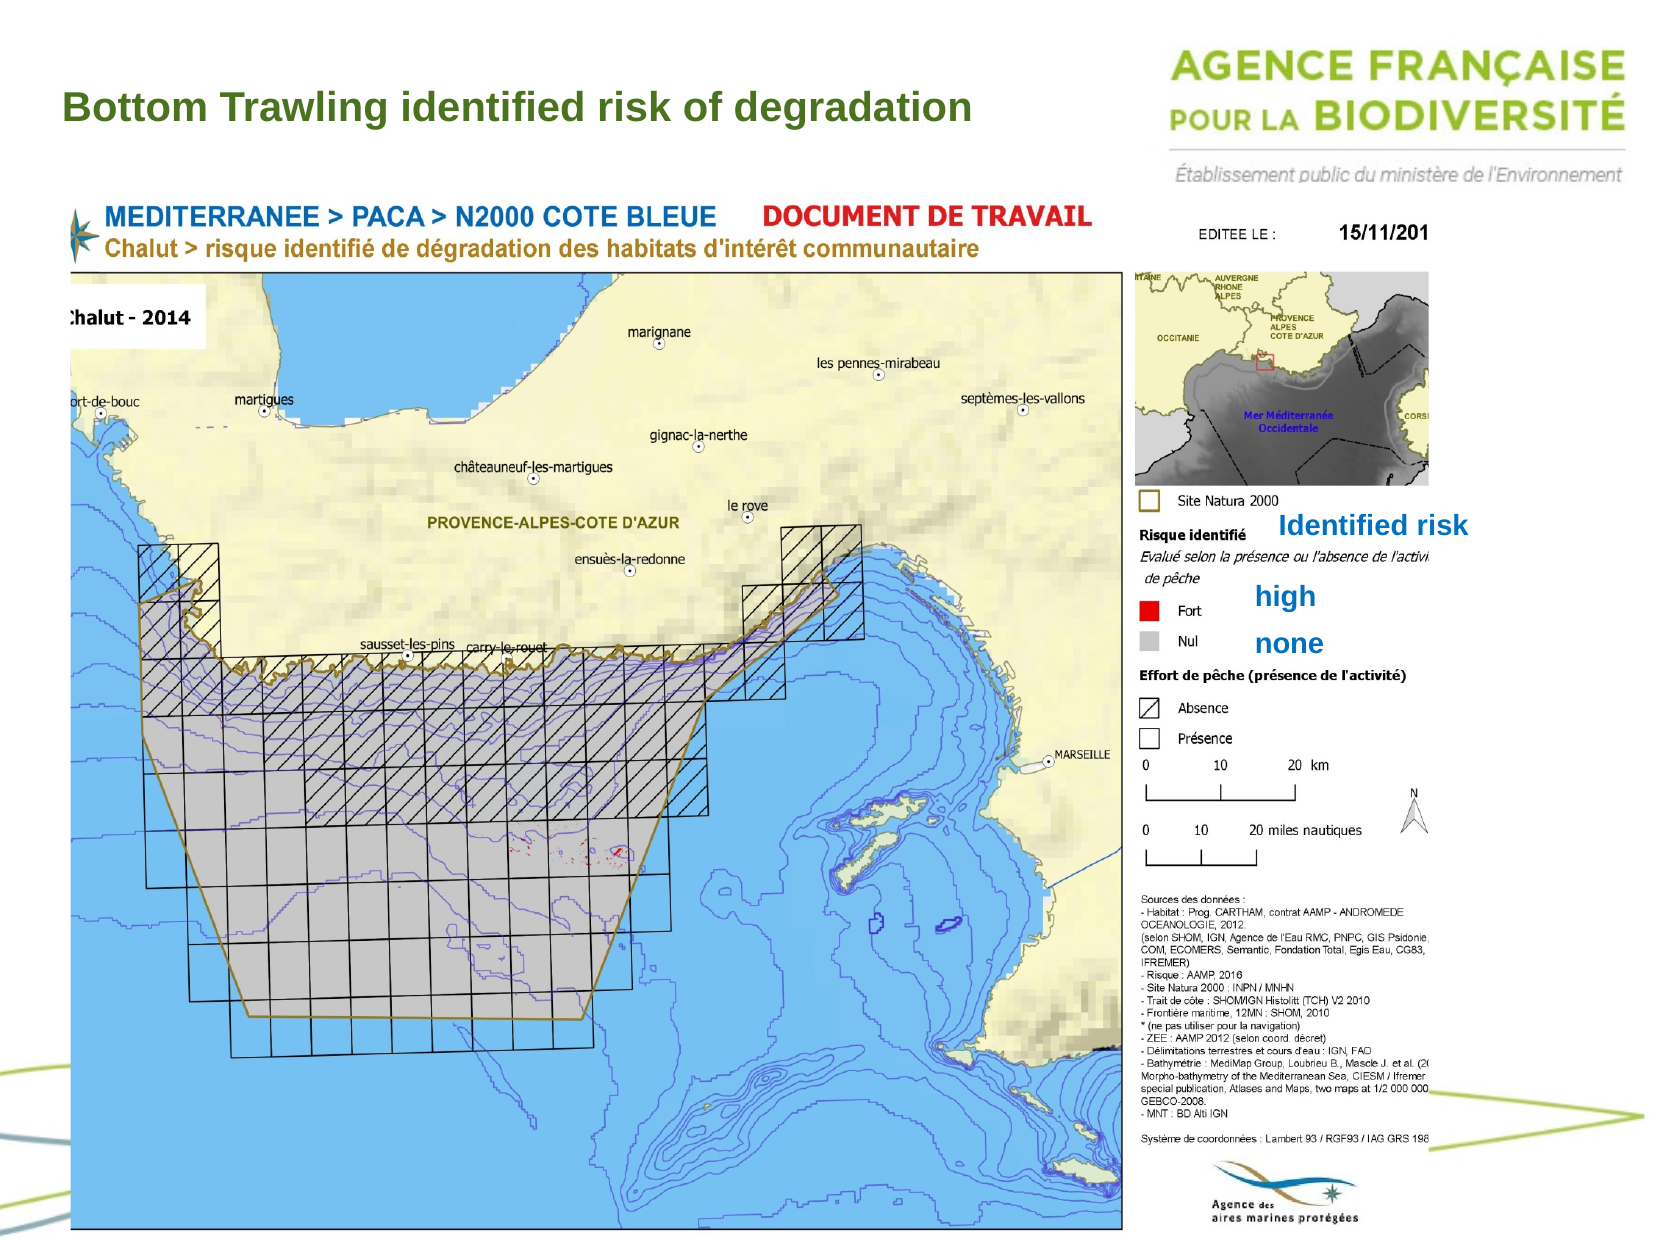

Bottom Trawling identified risk of degradation
Identified risk
high
none